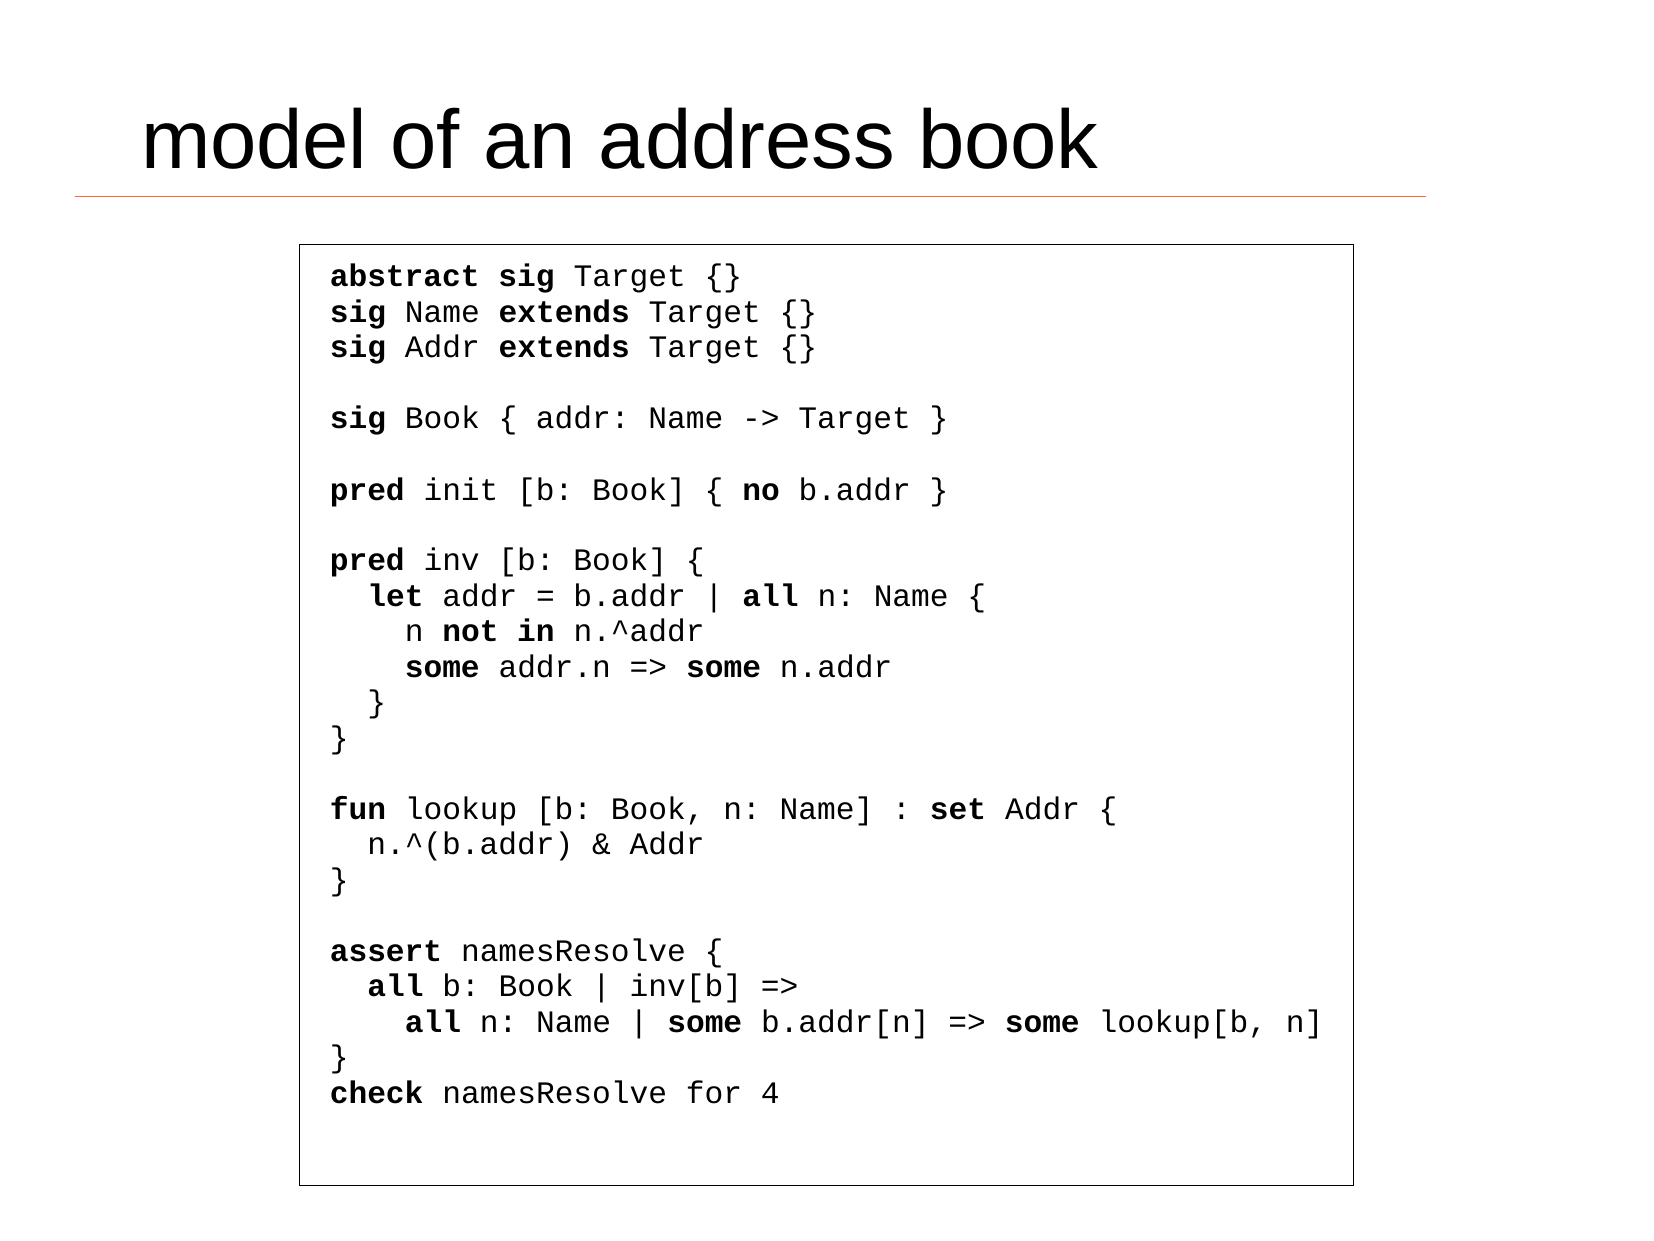

# model of an address book
abstract sig Target {}
sig Name extends Target {}
sig Addr extends Target {}
sig Book { addr: Name -> Target }
pred init [b: Book] { no b.addr }
pred inv [b: Book] {
 let addr = b.addr | all n: Name {
 n not in n.^addr
 some addr.n => some n.addr
 }
}
fun lookup [b: Book, n: Name] : set Addr {
 n.^(b.addr) & Addr
}
assert namesResolve {
 all b: Book | inv[b] =>
 all n: Name | some b.addr[n] => some lookup[b, n]
}
check namesResolve for 4